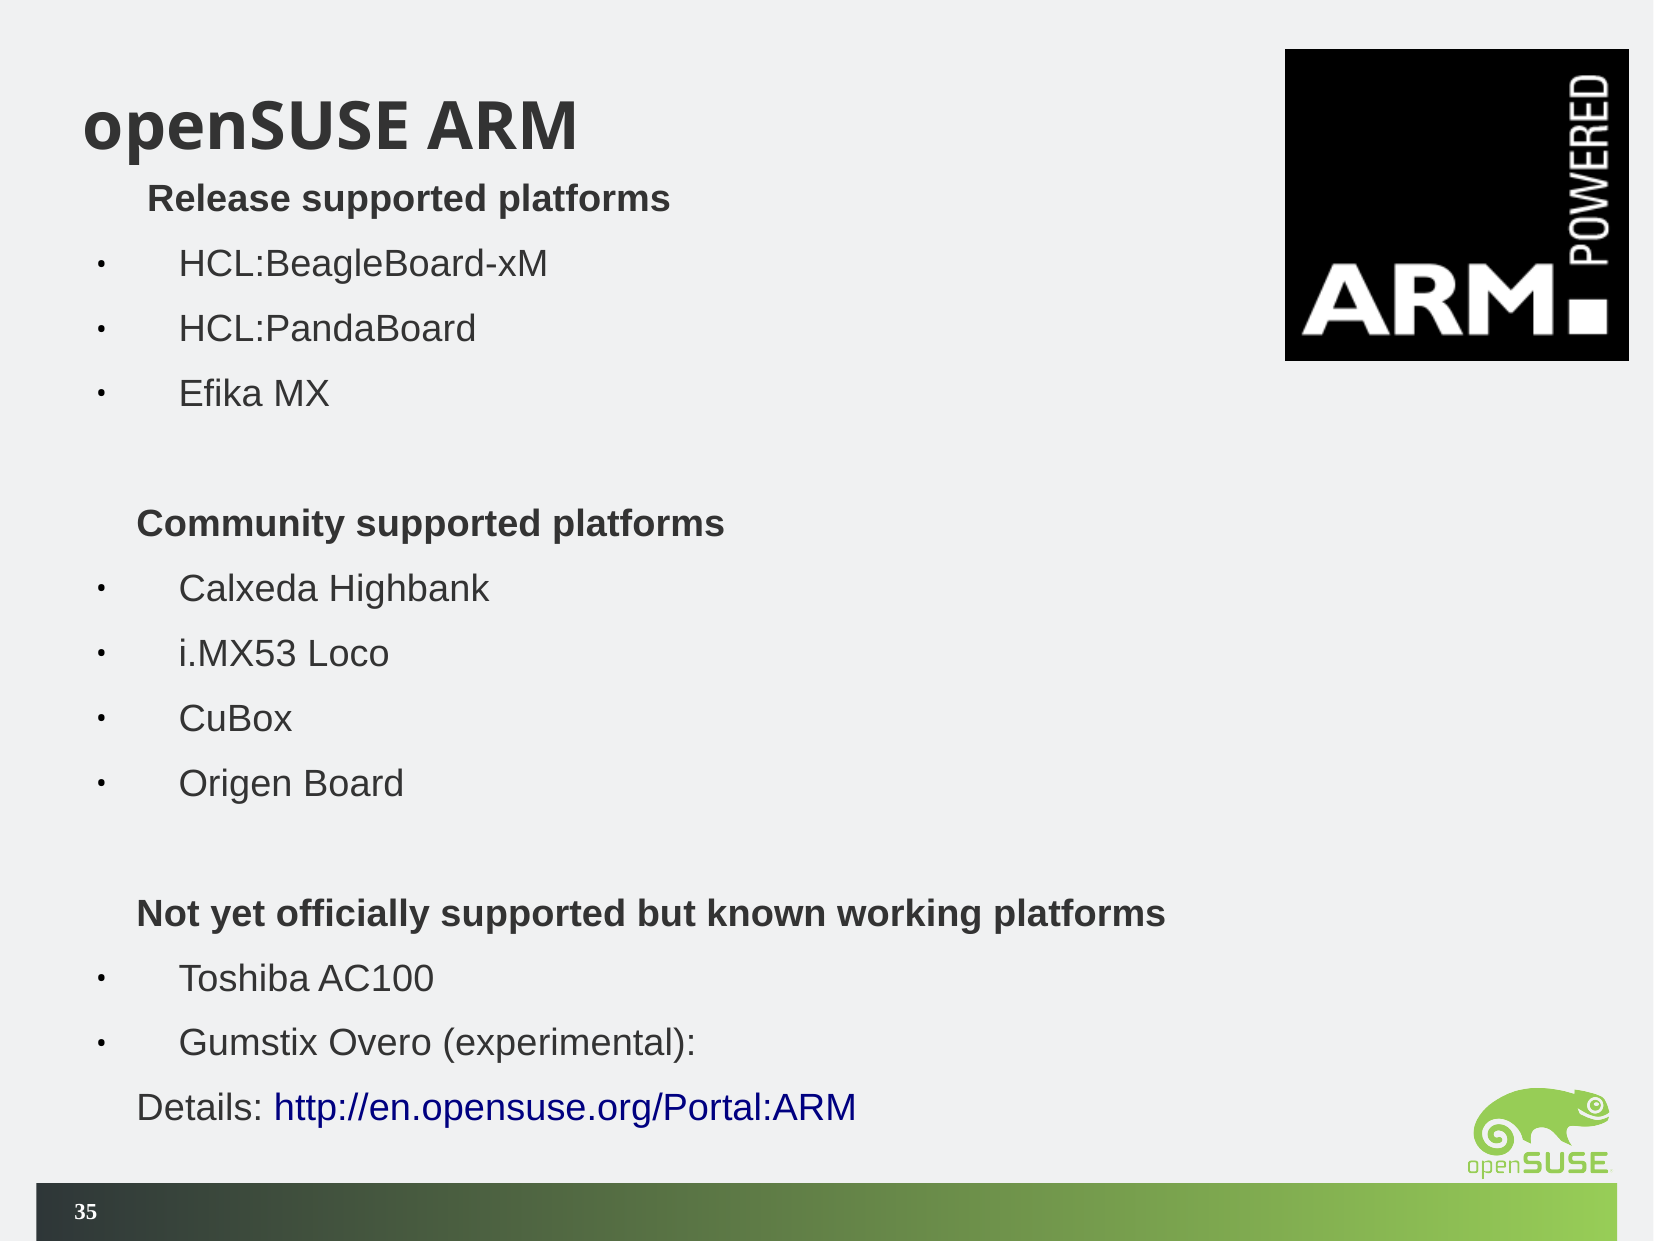

# openSUSE ARM
 Release supported platforms
 HCL:BeagleBoard-xM
 HCL:PandaBoard
 Efika MX
Community supported platforms
 Calxeda Highbank
 i.MX53 Loco
 CuBox
 Origen Board
Not yet officially supported but known working platforms
 Toshiba AC100
 Gumstix Overo (experimental):
Details: http://en.opensuse.org/Portal:ARM
35